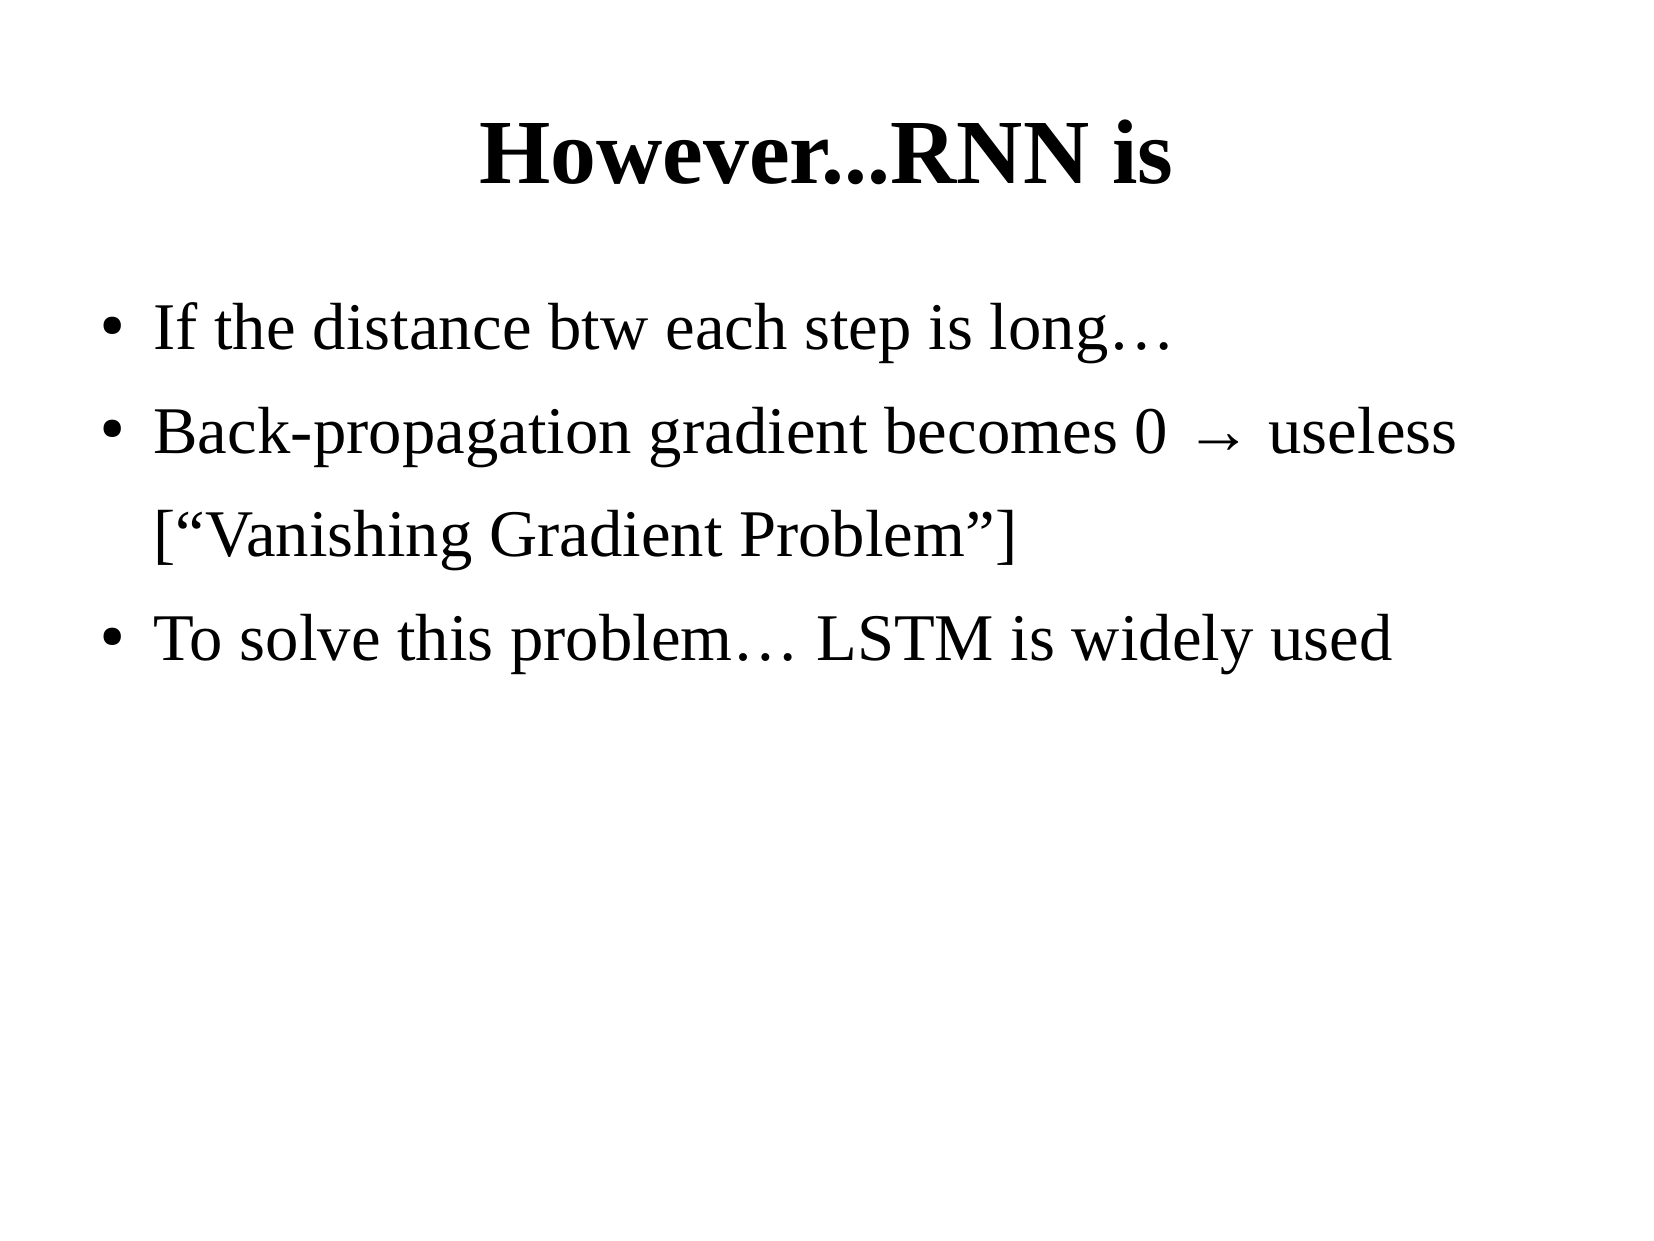

# However...RNN is
If the distance btw each step is long…
Back-propagation gradient becomes 0 → useless
[“Vanishing Gradient Problem”]
To solve this problem… LSTM is widely used